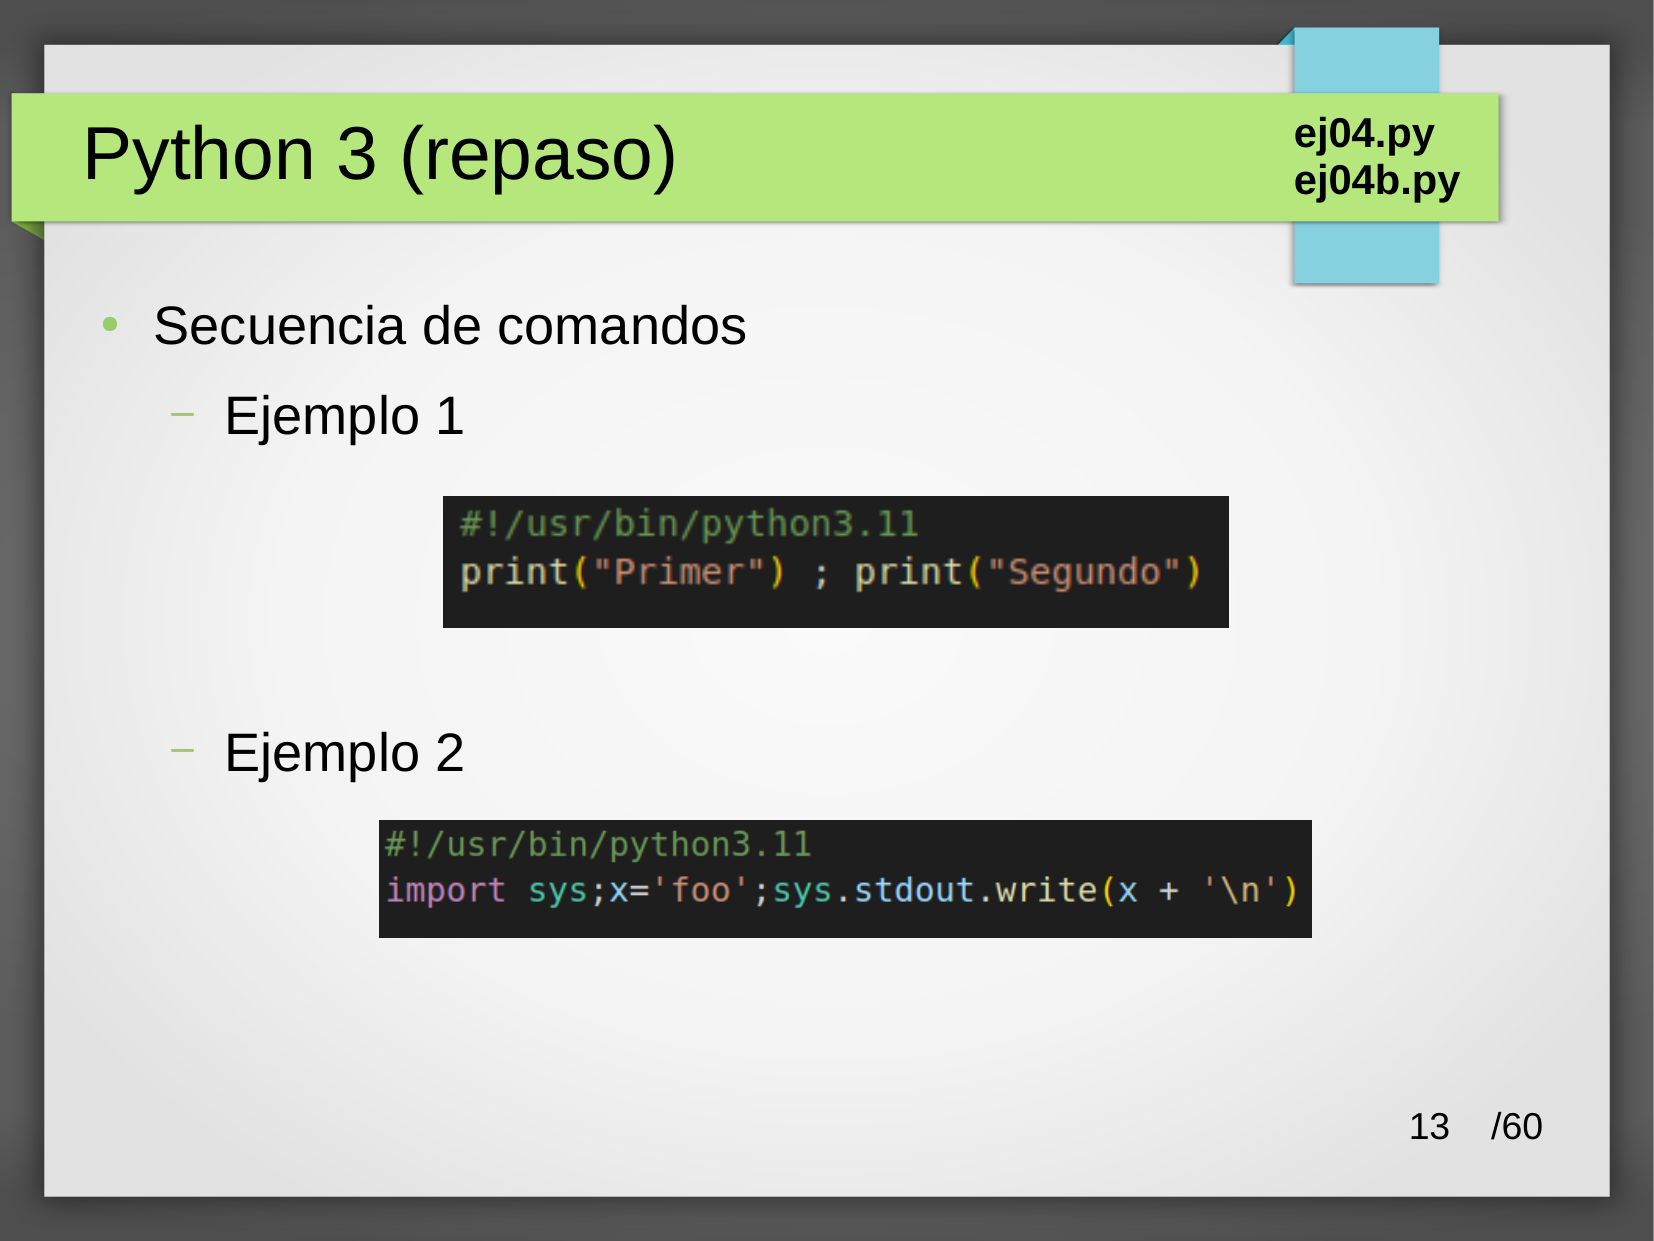

# Python 3 (repaso)
ej04.py
ej04b.py
Secuencia de comandos
Ejemplo 1
Ejemplo 2
/60